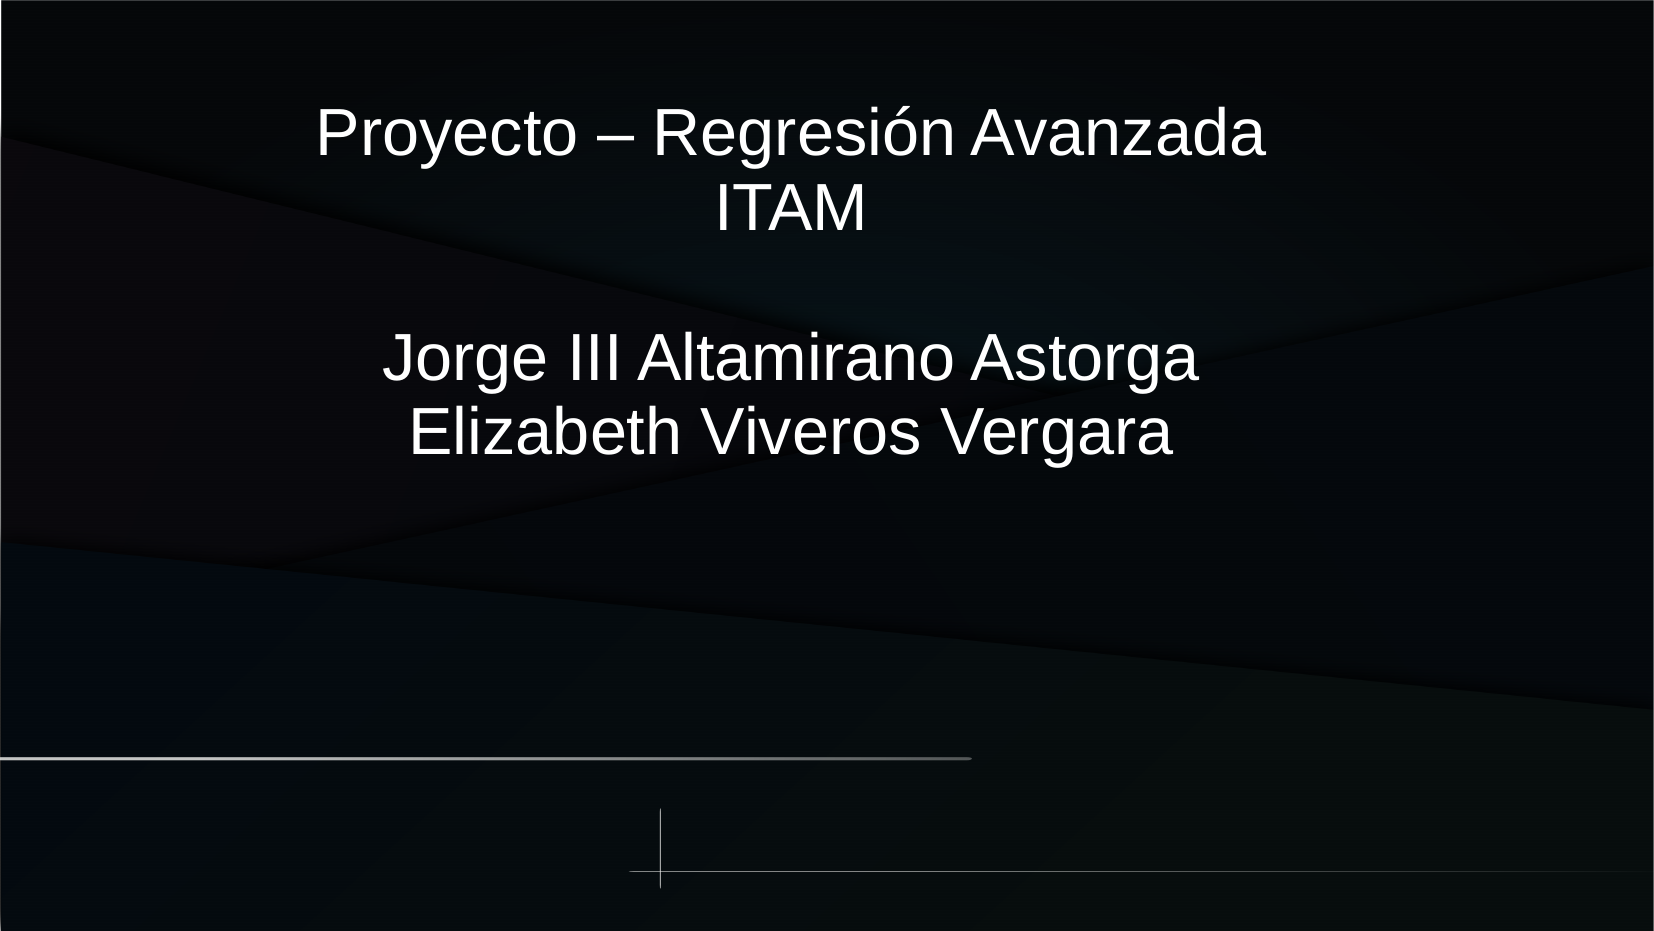

Proyecto – Regresión Avanzada
ITAM
Jorge III Altamirano Astorga
Elizabeth Viveros Vergara
#